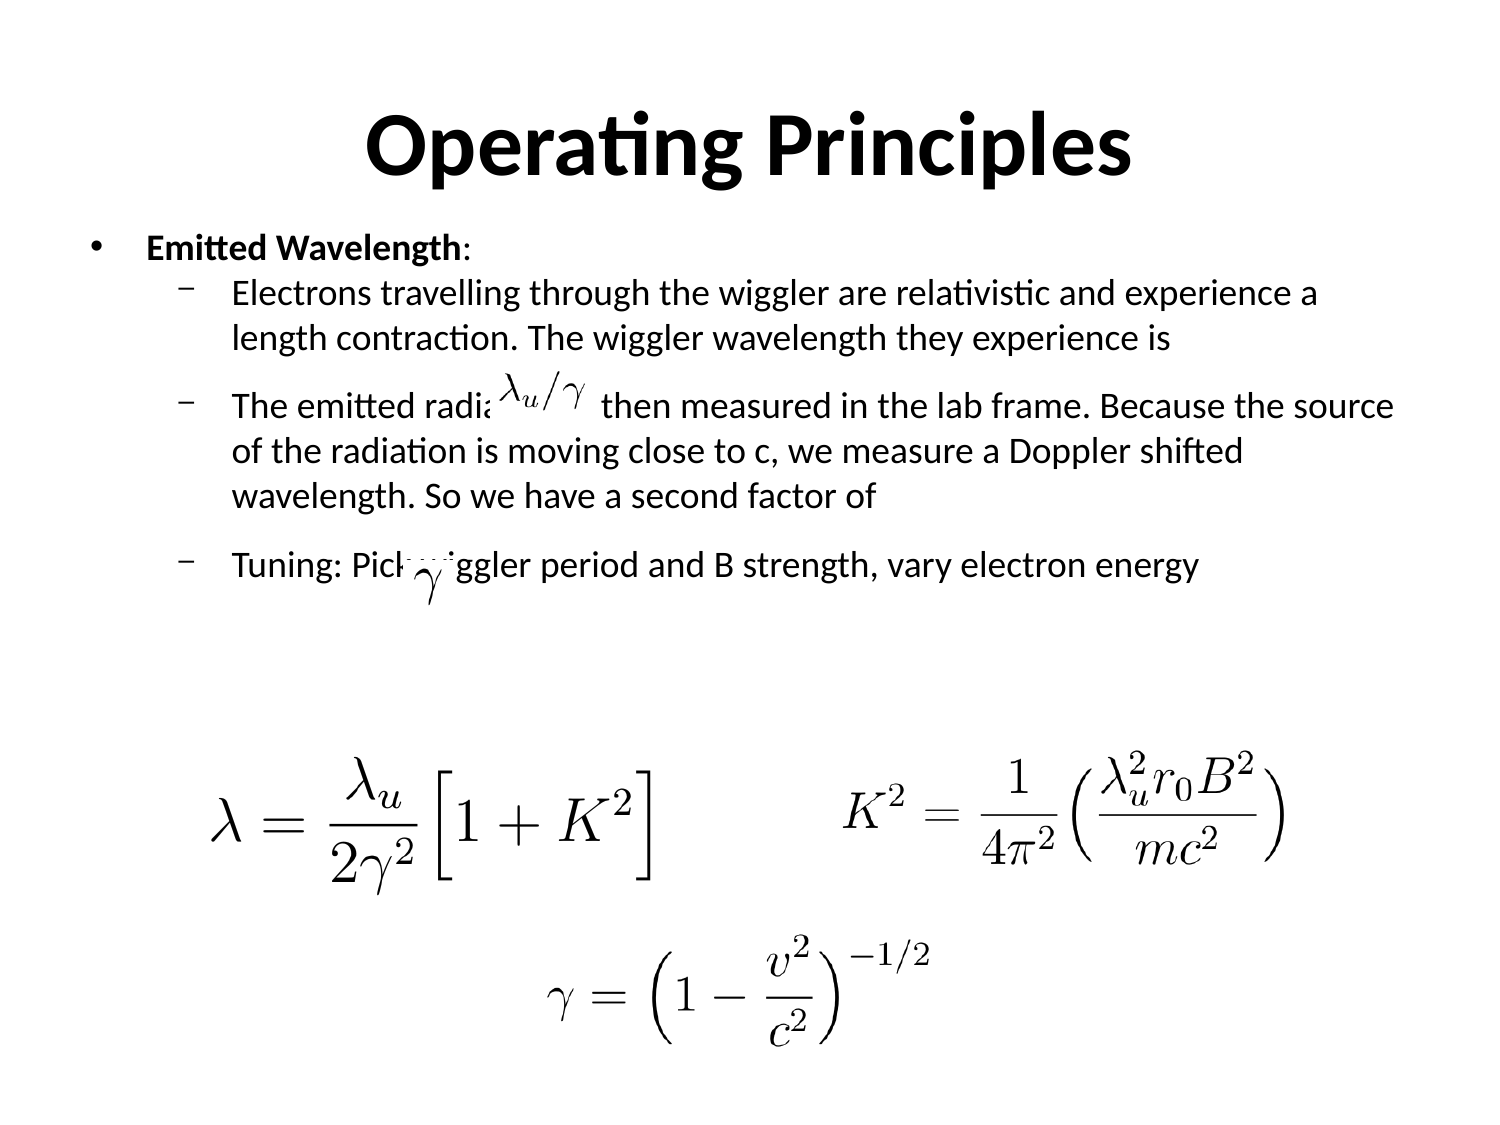

# Operating Principles
Emitted Wavelength:
Electrons travelling through the wiggler are relativistic and experience a length contraction. The wiggler wavelength they experience is
The emitted radiation is then measured in the lab frame. Because the source of the radiation is moving close to c, we measure a Doppler shifted wavelength. So we have a second factor of
Tuning: Pick wiggler period and B strength, vary electron energy